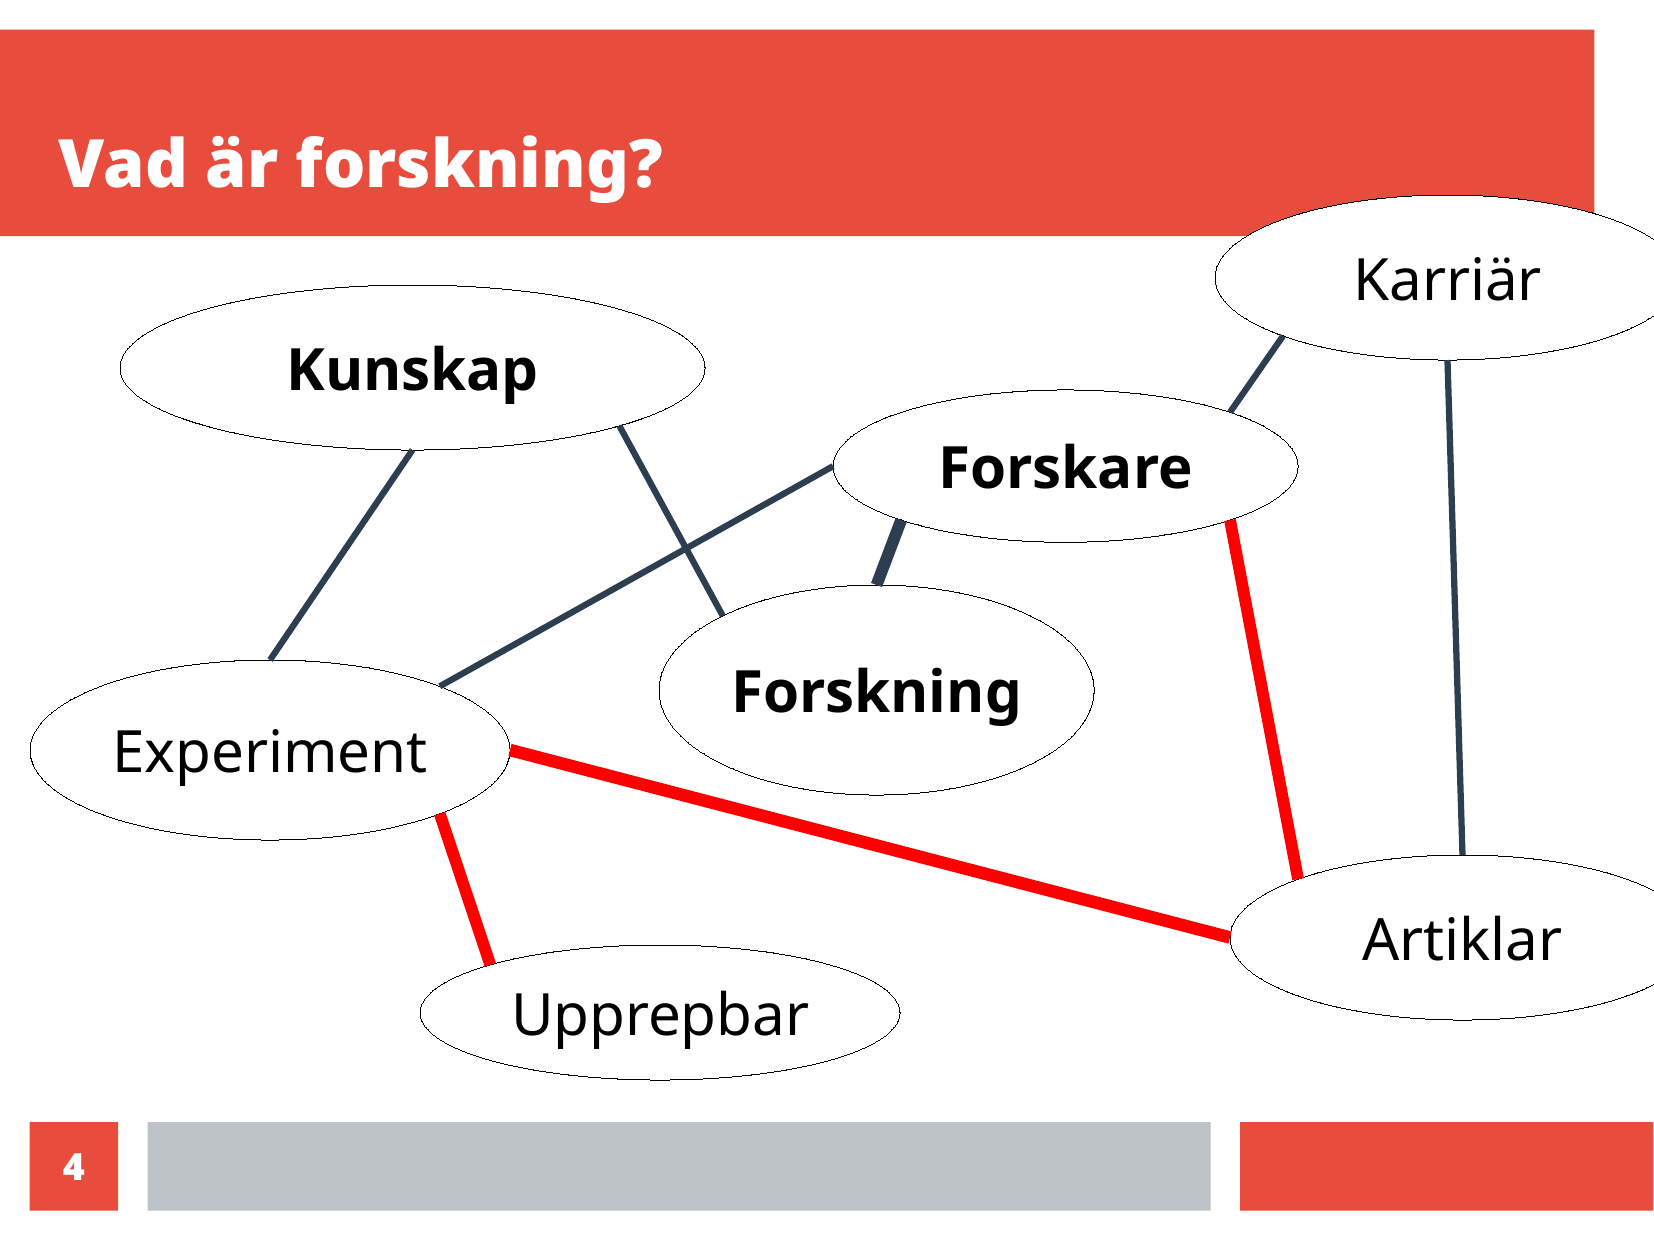

# Vad är forskning?
Karriär
Kunskap
Forskare
Forskning
Experiment
Artiklar
Upprepbar
4